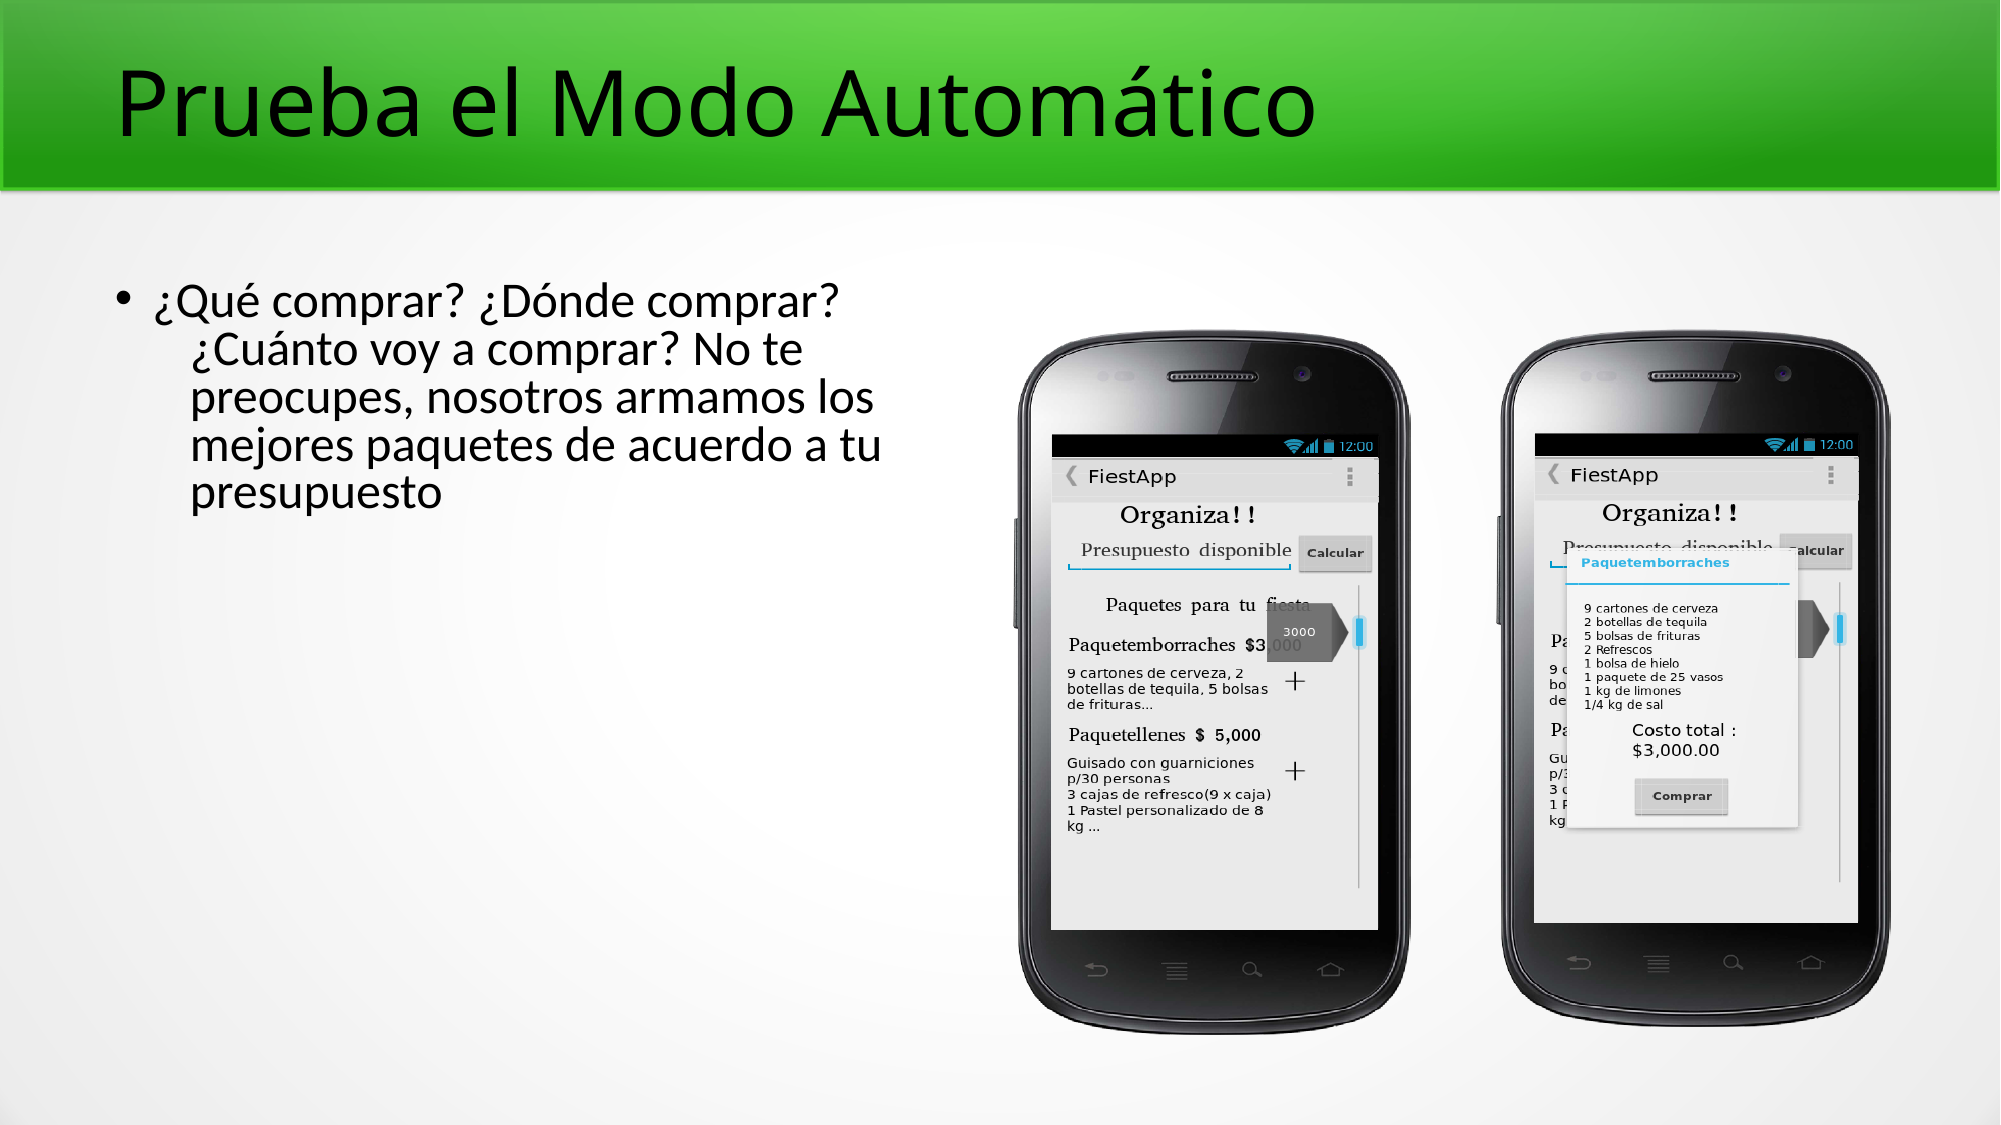

# Prueba el Modo Automático
¿Qué comprar? ¿Dónde comprar? ¿Cuánto voy a comprar? No te preocupes, nosotros armamos los mejores paquetes de acuerdo a tu presupuesto